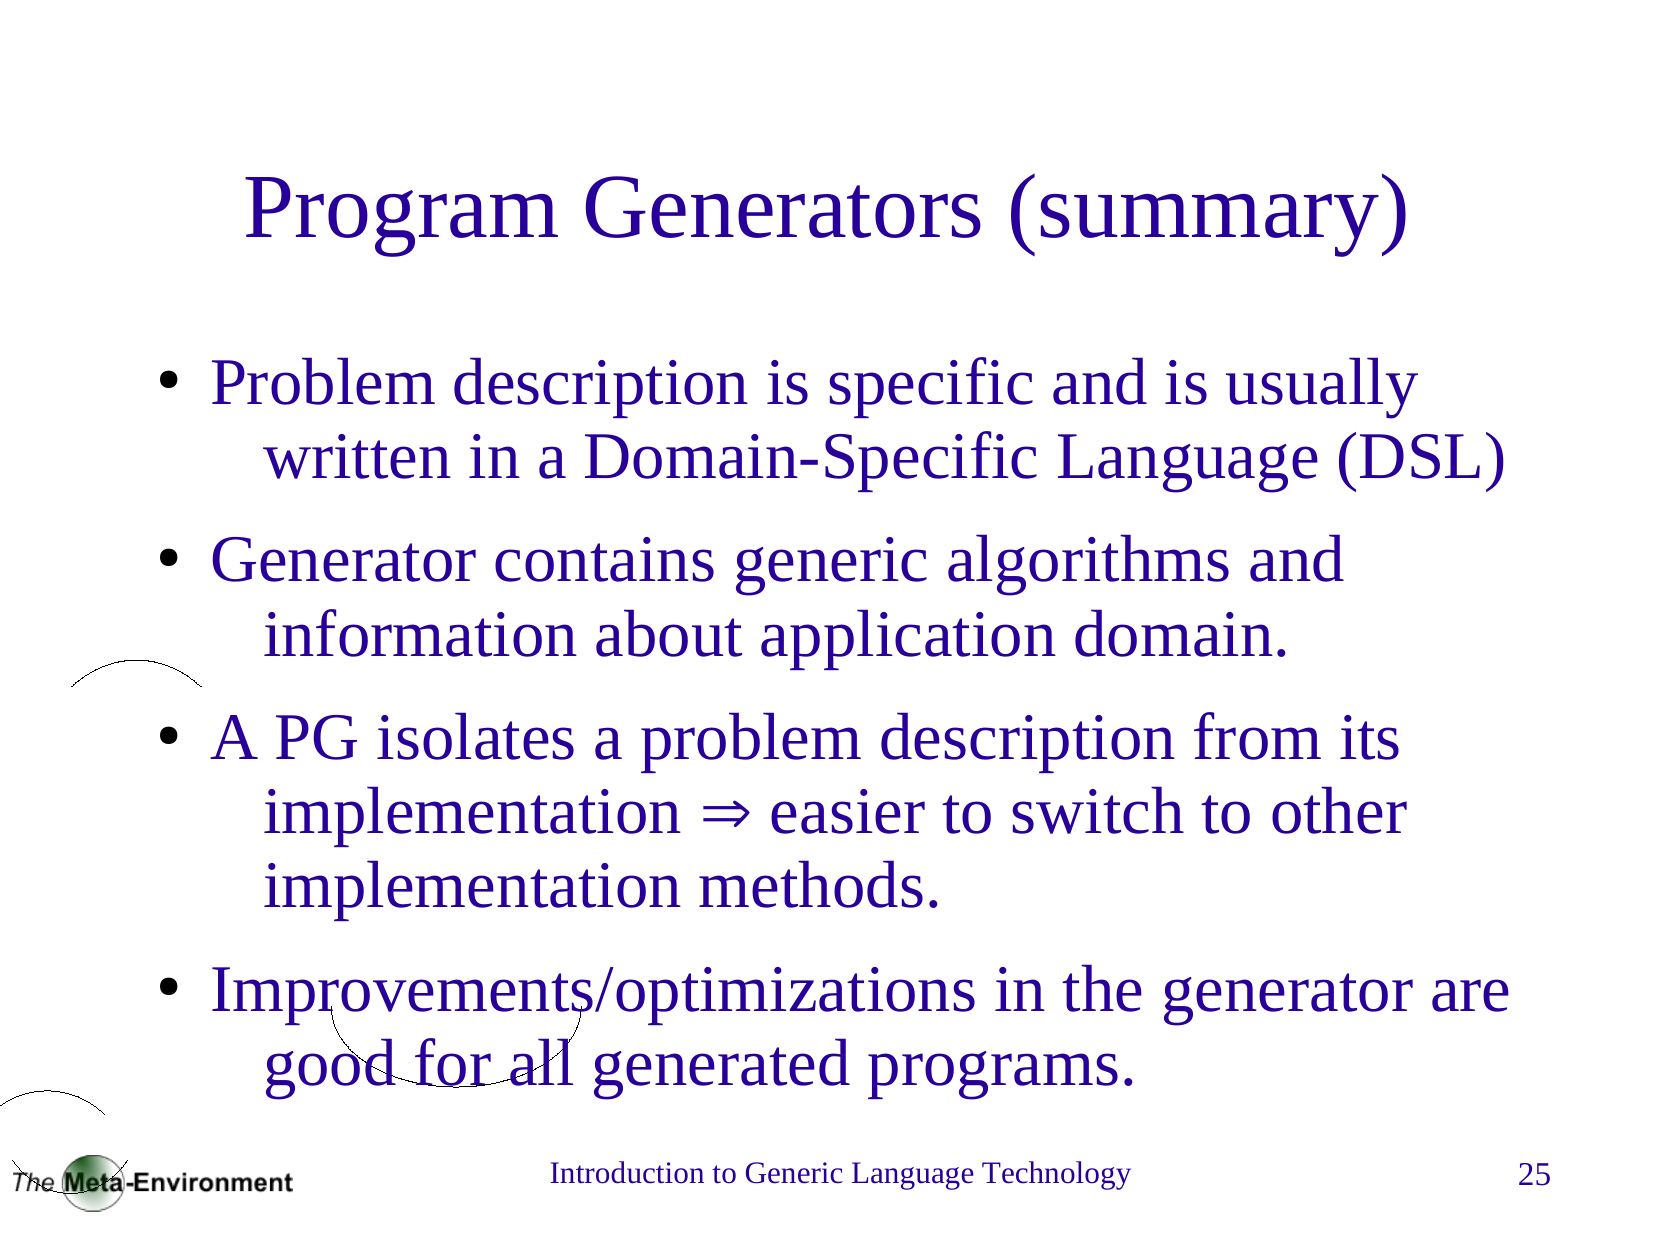

# Program Generators (summary)
Problem description is specific and is usually written in a Domain-Specific Language (DSL)
Generator contains generic algorithms and information about application domain.
A PG isolates a problem description from its implementation  easier to switch to other implementation methods.
Improvements/optimizations in the generator are good for all generated programs.